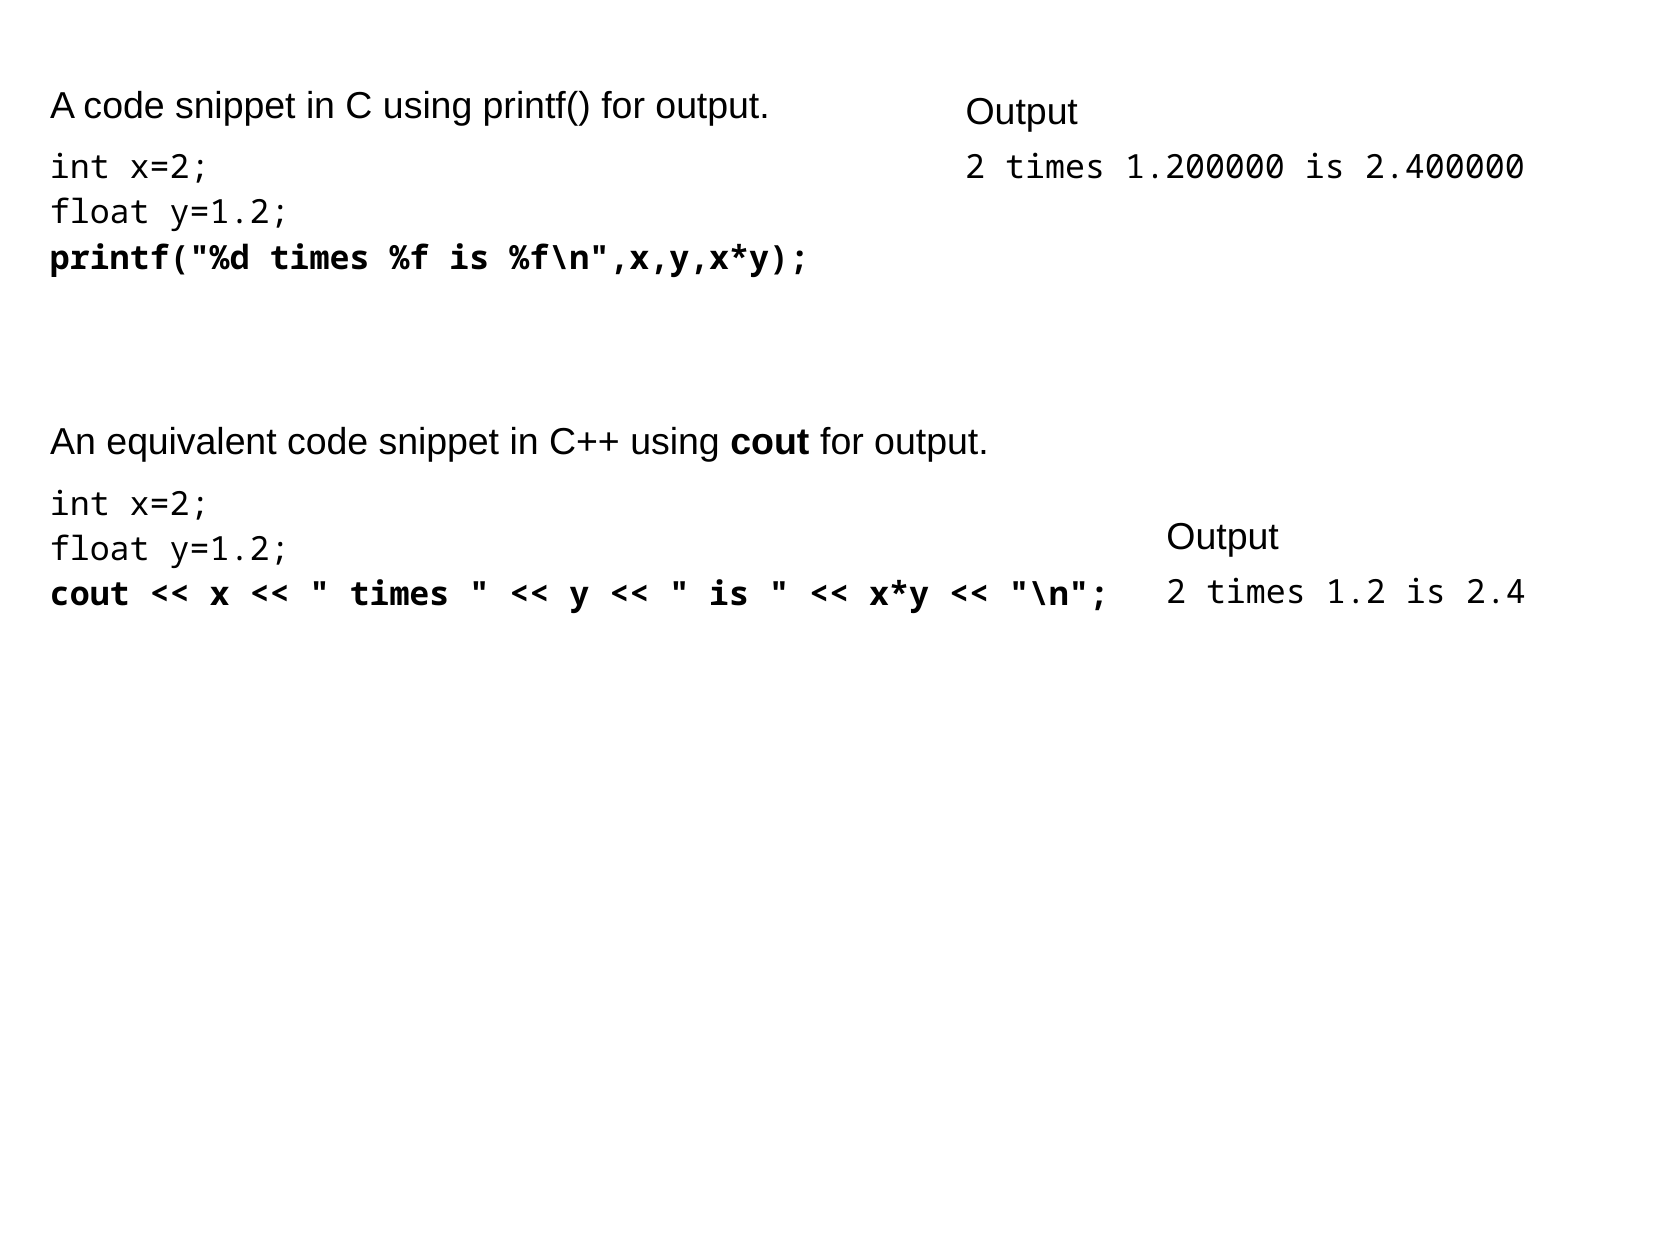

A code snippet in C using printf() for output.
Output
int x=2;
float y=1.2;
printf("%d times %f is %f\n",x,y,x*y);
2 times 1.200000 is 2.400000
An equivalent code snippet in C++ using cout for output.
int x=2;
float y=1.2;
cout << x << " times " << y << " is " << x*y << "\n";
Output
2 times 1.2 is 2.4